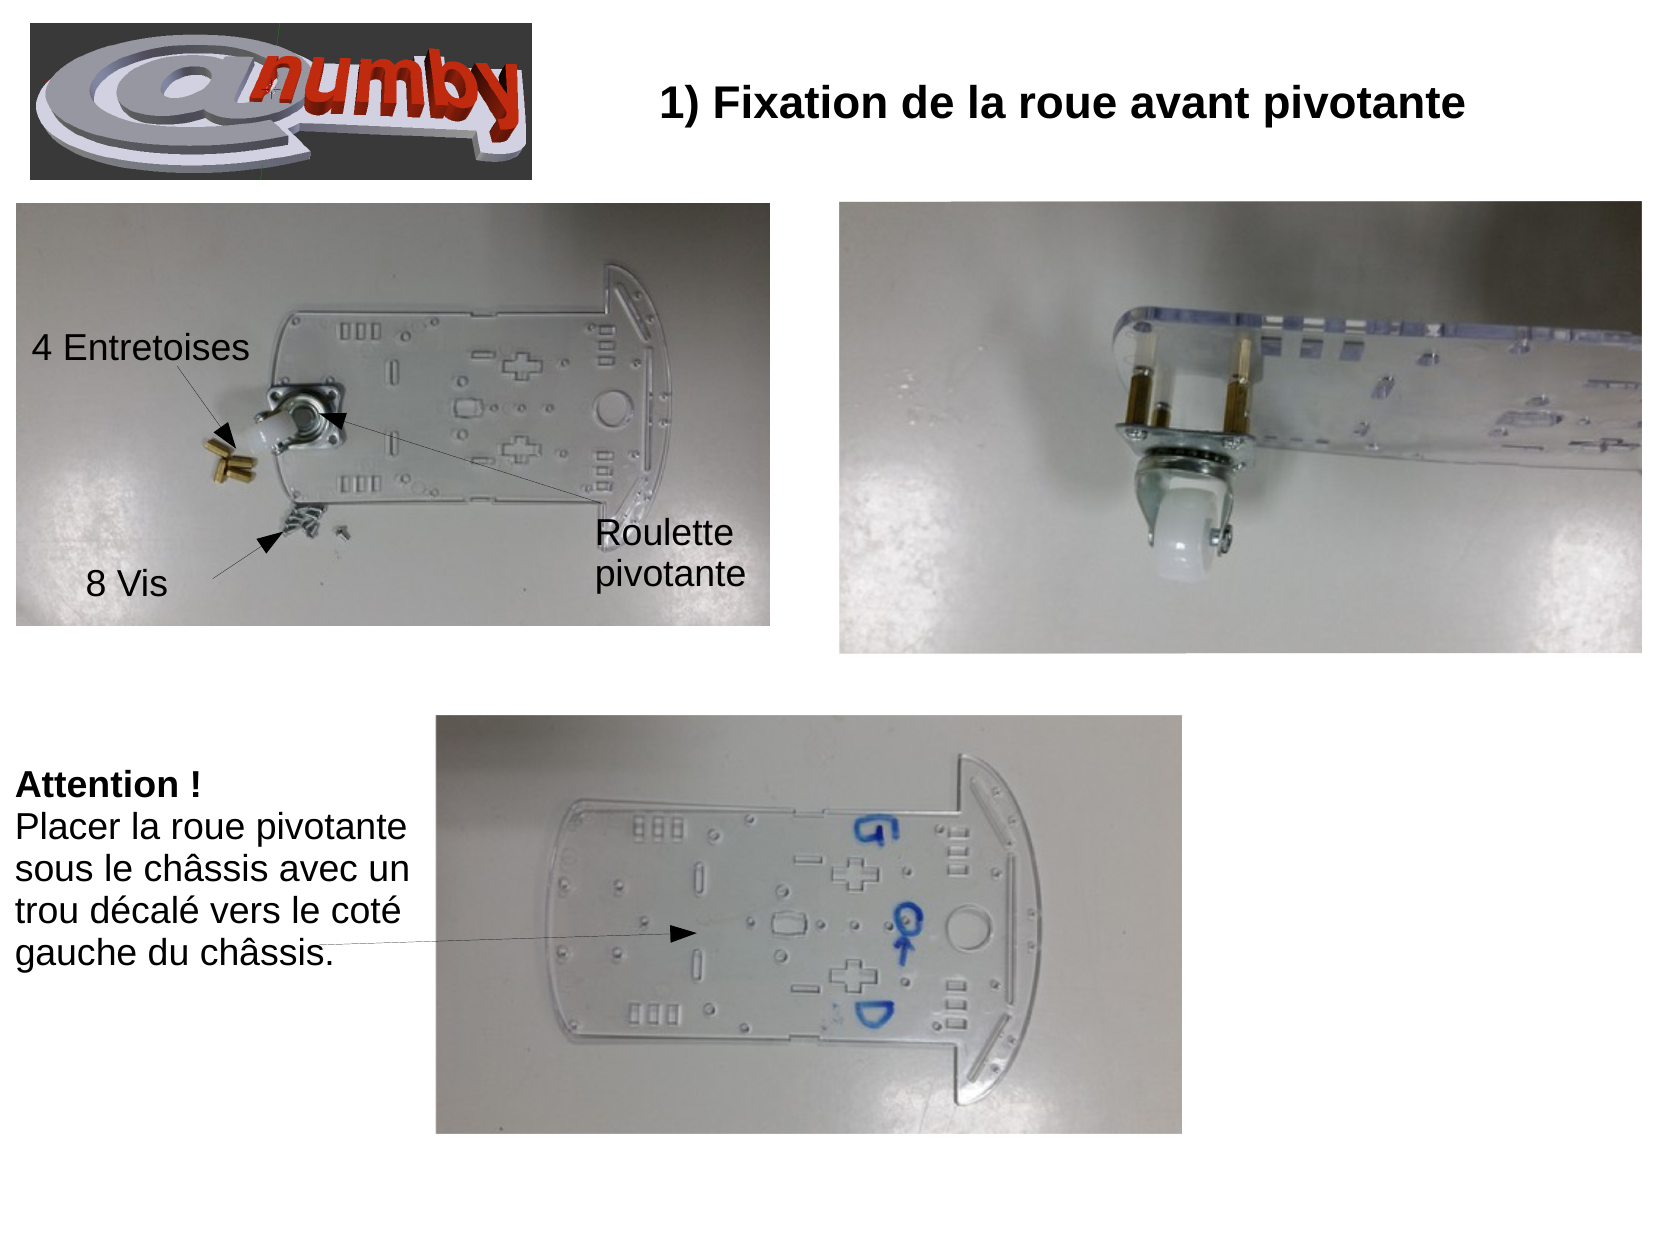

# Fixation de la roue avant pivotante
4 Entretoises
Roulette pivotante
8 Vis
Attention !
Placer la roue pivotante sous le châssis avec un trou décalé vers le coté gauche du châssis.